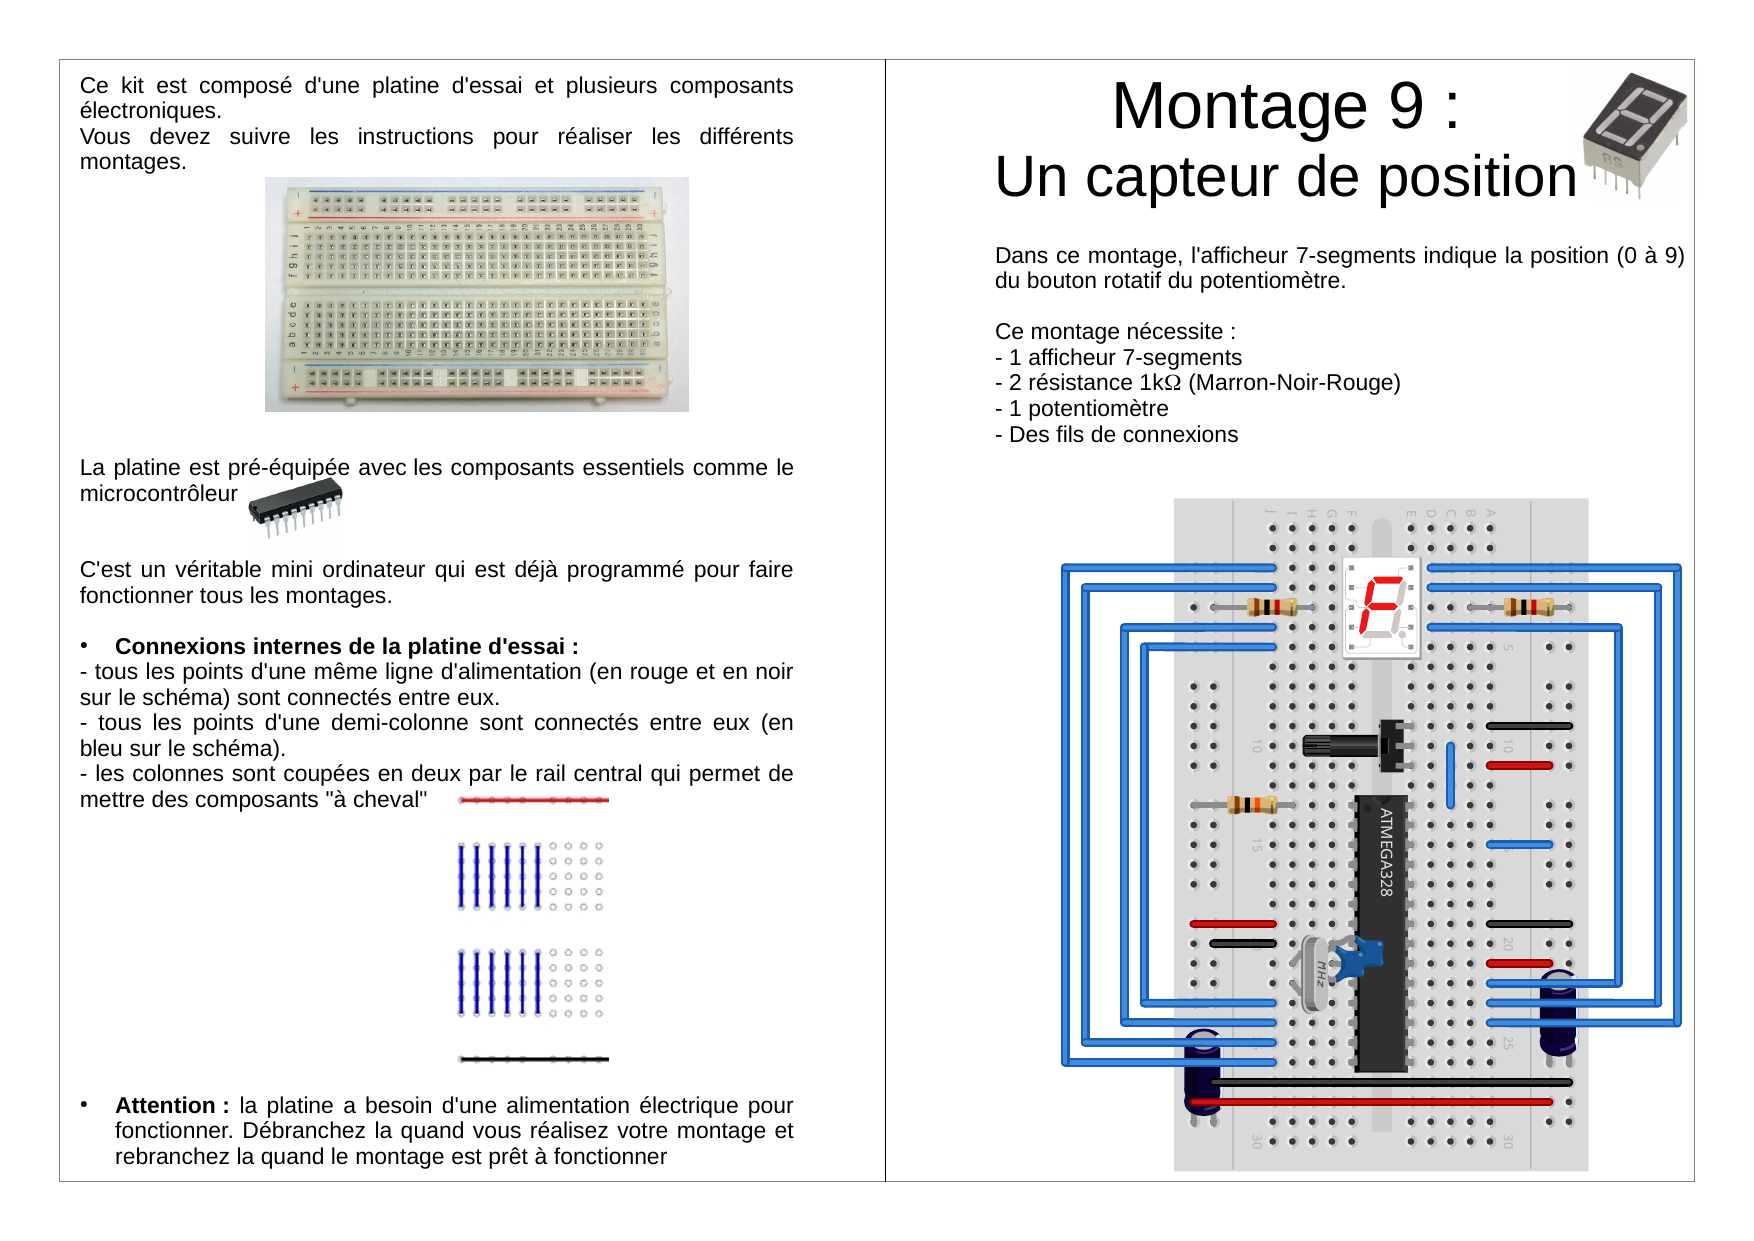

# Montage 9 : Un capteur de position
Ce kit est composé d'une platine d'essai et plusieurs composants électroniques.
Vous devez suivre les instructions pour réaliser les différents montages.
La platine est pré-équipée avec les composants essentiels comme le microcontrôleur
C'est un véritable mini ordinateur qui est déjà programmé pour faire fonctionner tous les montages.
Connexions internes de la platine d'essai :
- tous les points d'une même ligne d'alimentation (en rouge et en noir sur le schéma) sont connectés entre eux.
- tous les points d'une demi-colonne sont connectés entre eux (en bleu sur le schéma).
- les colonnes sont coupées en deux par le rail central qui permet de mettre des composants "à cheval"
Attention : la platine a besoin d'une alimentation électrique pour fonctionner. Débranchez la quand vous réalisez votre montage et rebranchez la quand le montage est prêt à fonctionner
Dans ce montage, l'afficheur 7-segments indique la position (0 à 9) du bouton rotatif du potentiomètre.
Ce montage nécessite :
- 1 afficheur 7-segments
- 2 résistance 1kW (Marron-Noir-Rouge)
- 1 potentiomètre
- Des fils de connexions